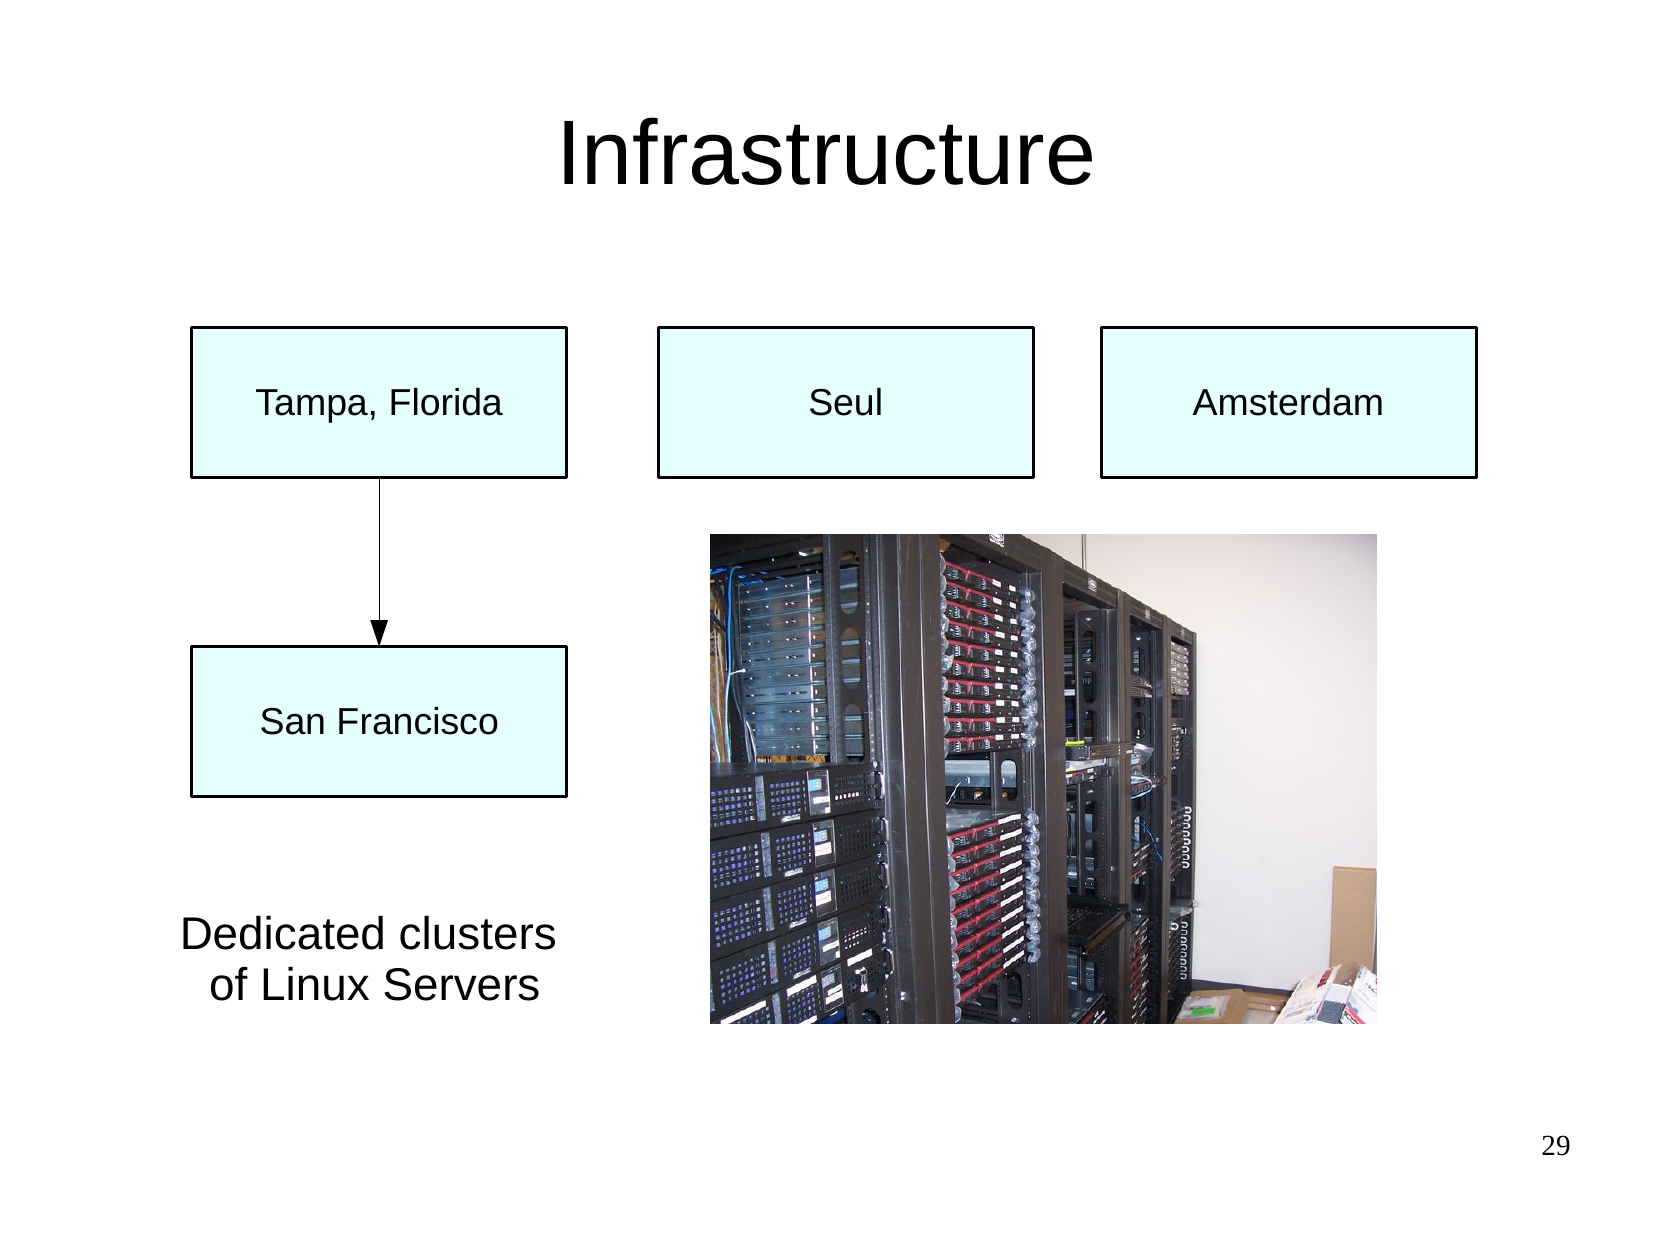

# Infrastructure
Tampa, Florida
Seul
Amsterdam
San Francisco
Dedicated clusters
of Linux Servers
29